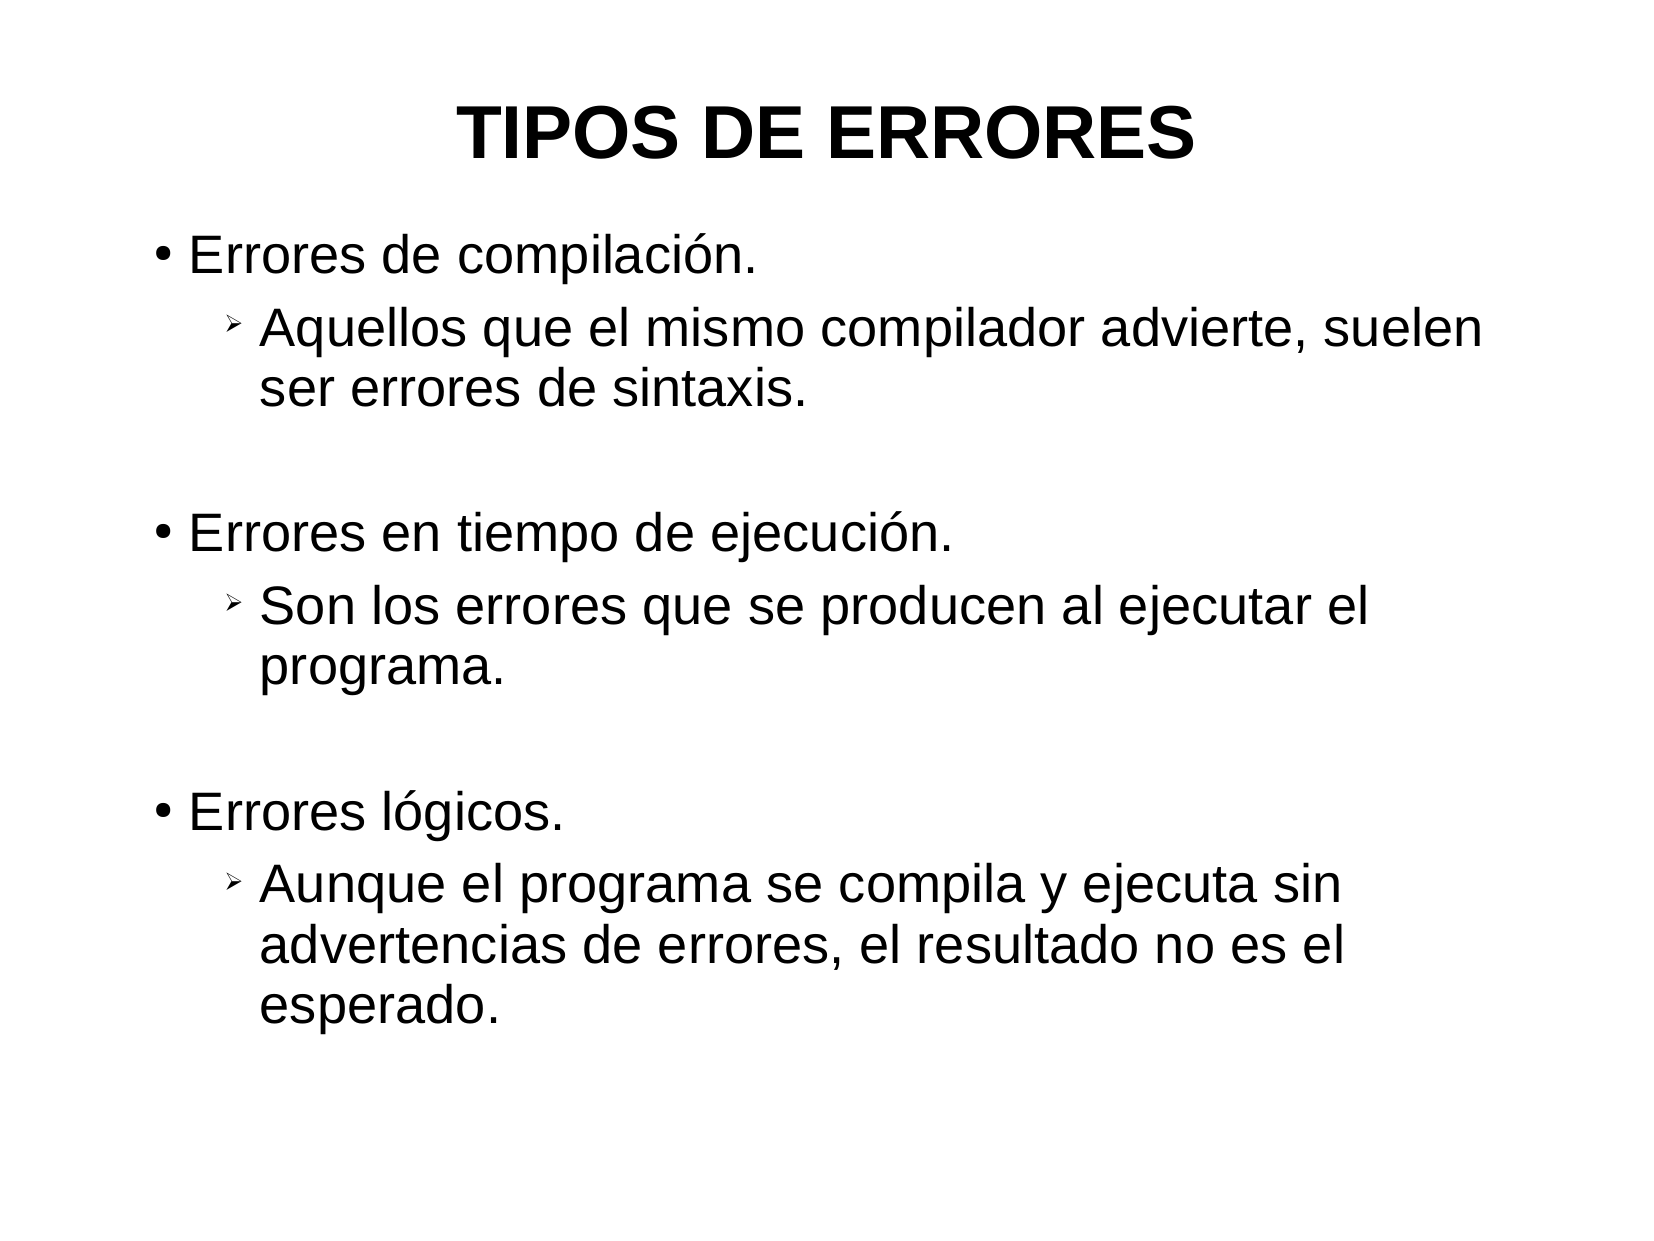

# TIPOS DE ERRORES
Errores de compilación.
Aquellos que el mismo compilador advierte, suelen ser errores de sintaxis.
Errores en tiempo de ejecución.
Son los errores que se producen al ejecutar el programa.
Errores lógicos.
Aunque el programa se compila y ejecuta sin advertencias de errores, el resultado no es el esperado.